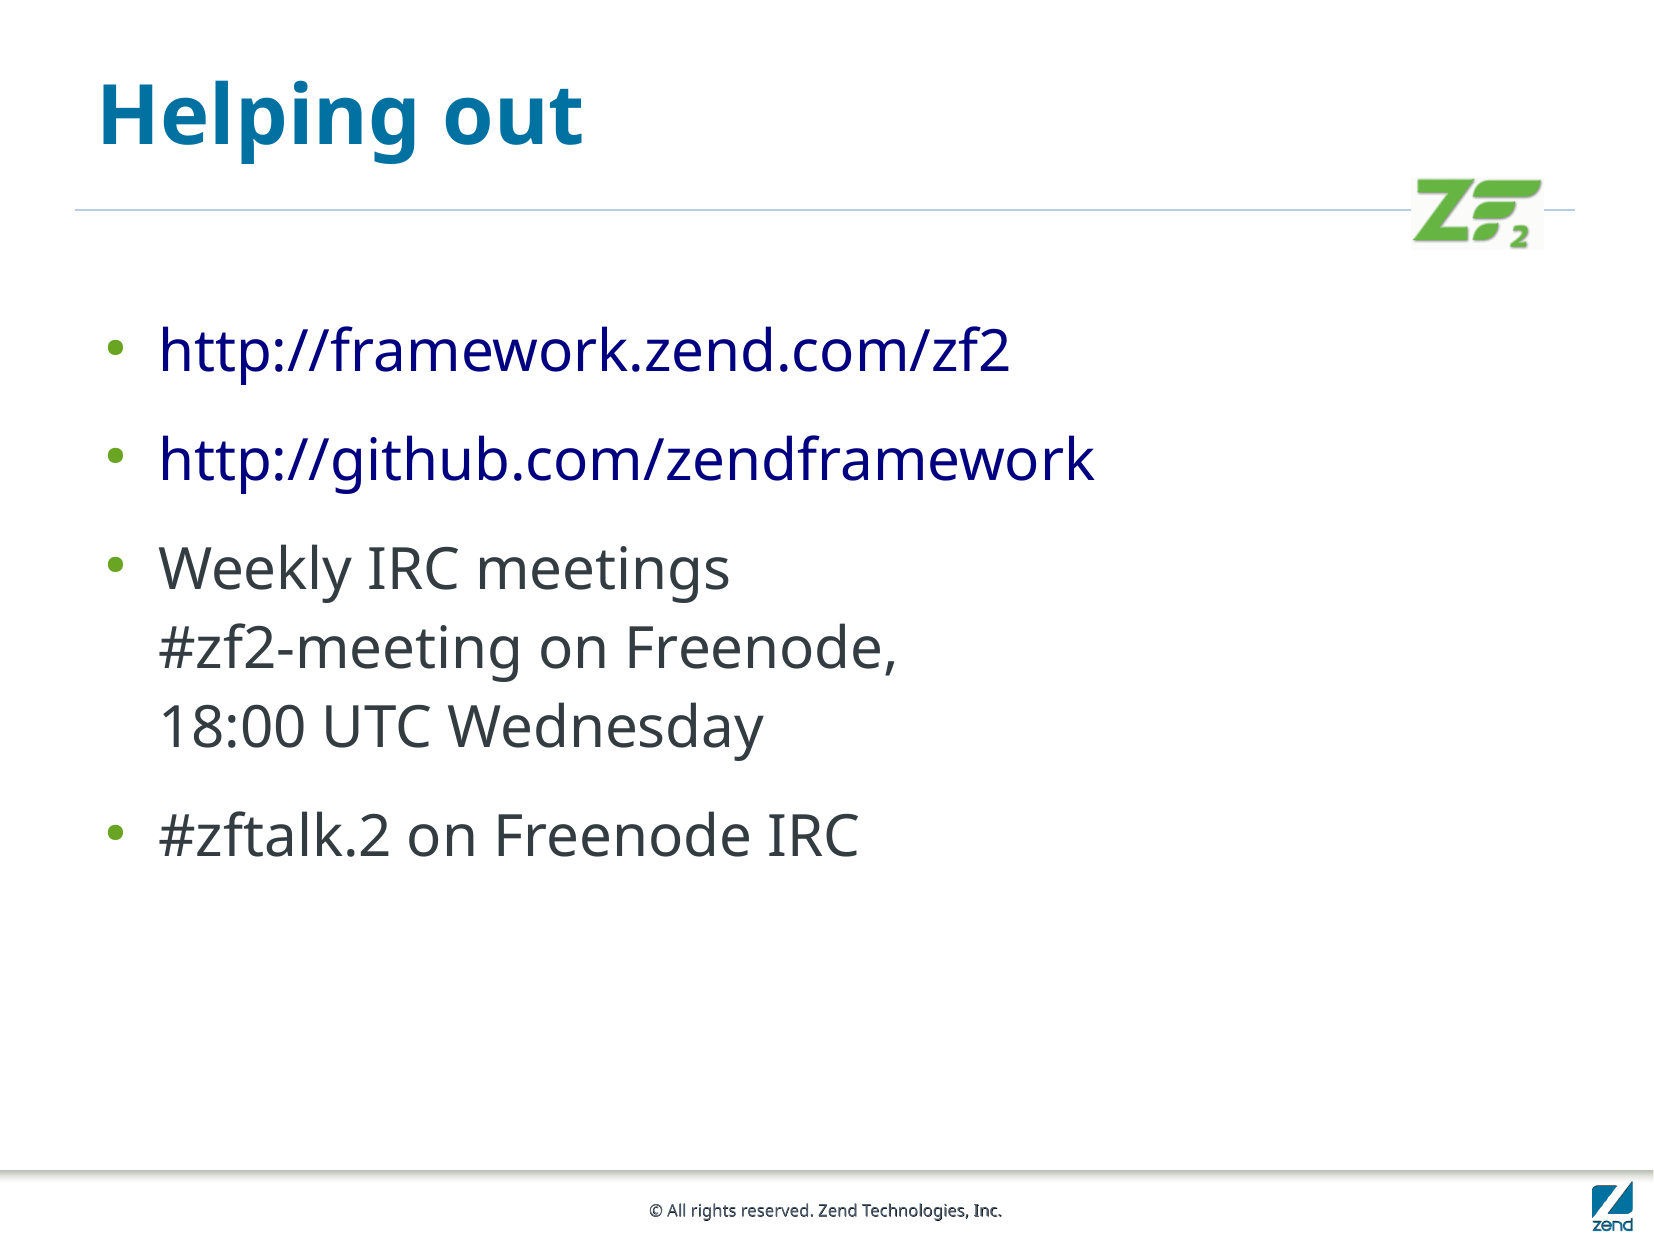

# Helping out
http://framework.zend.com/zf2
http://github.com/zendframework
Weekly IRC meetings
#zf2-meeting on Freenode,
18:00 UTC Wednesday
#zftalk.2 on Freenode IRC